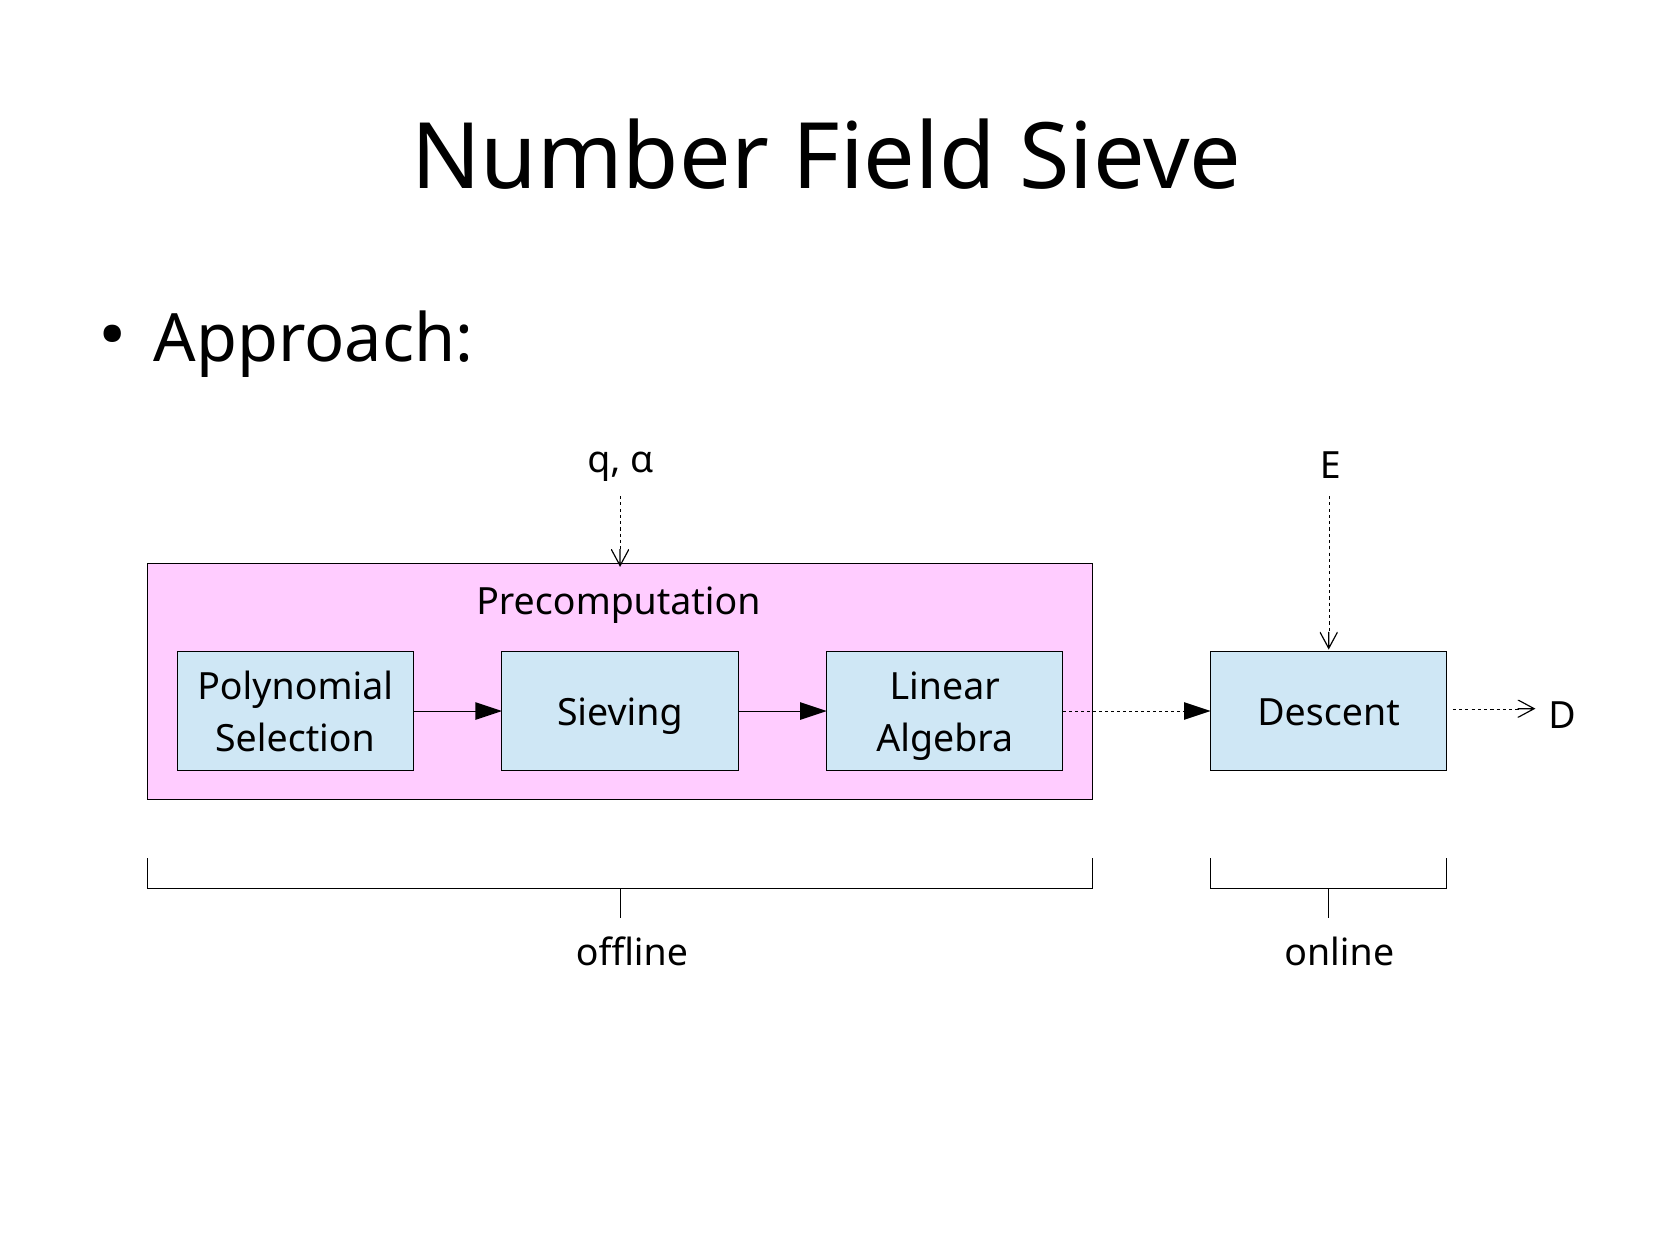

# Number Field Sieve
Approach:
q, α
E
Precomputation
Polynomial
Selection
Sieving
Linear
Algebra
Descent
D
offline
online